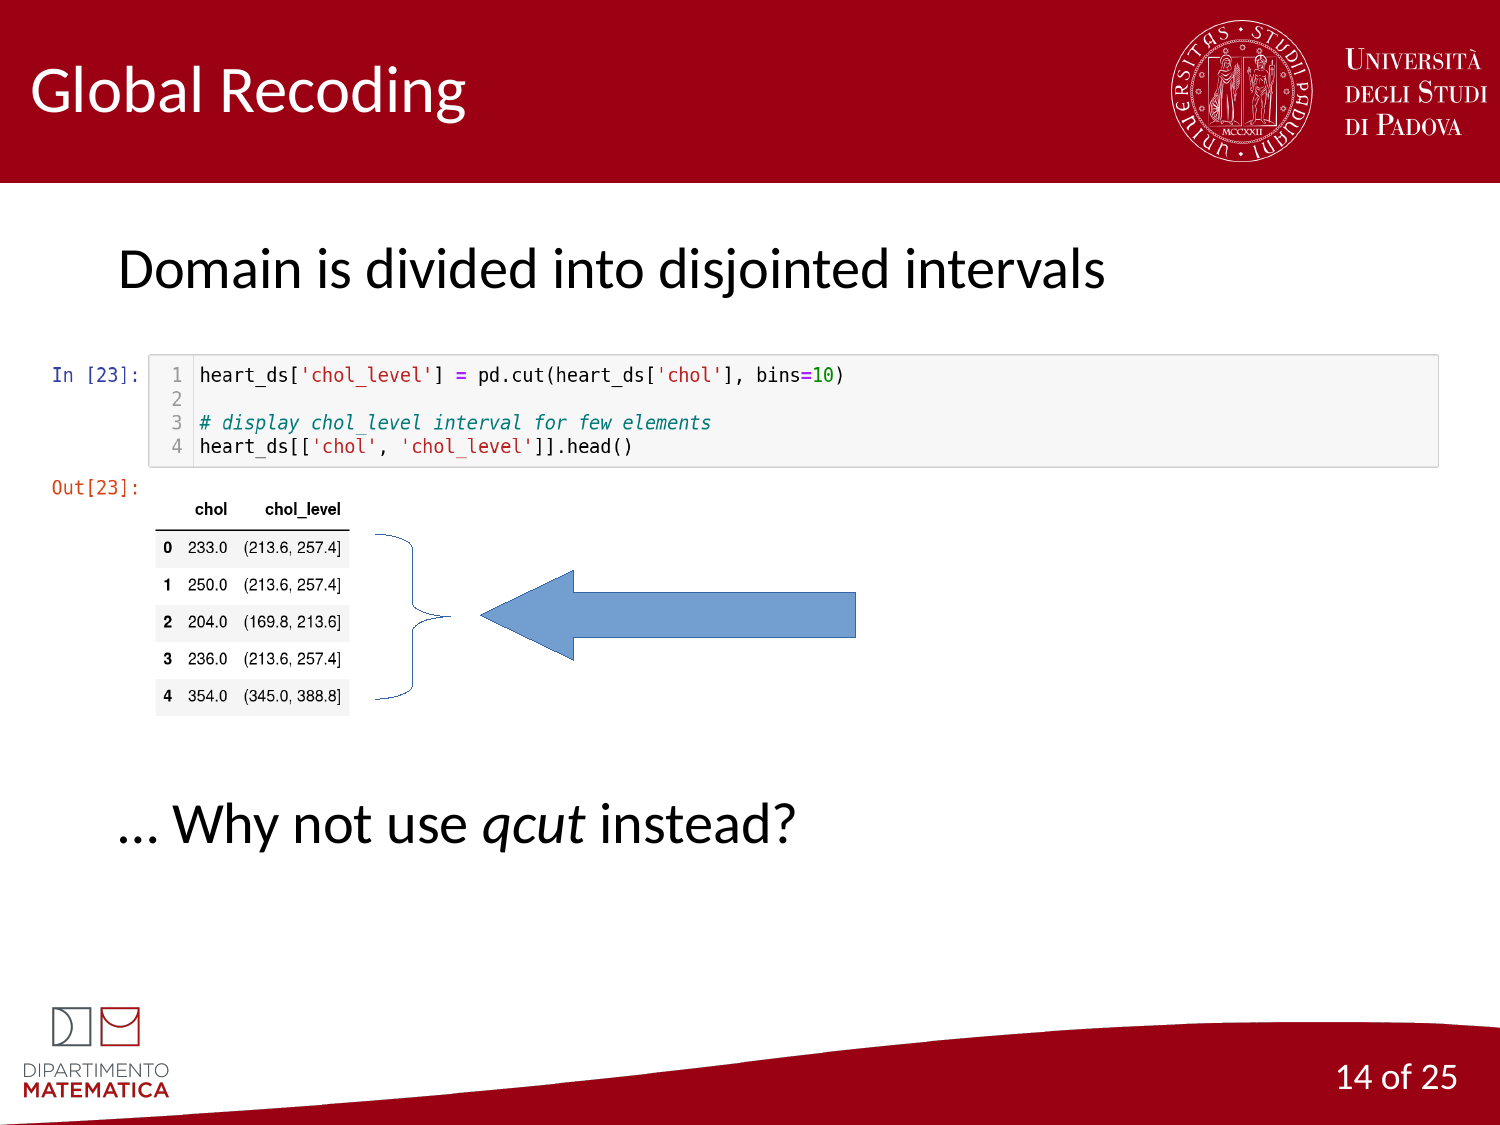

# Global Recoding
Domain is divided into disjointed intervals
… Why not use qcut instead?
 of 25